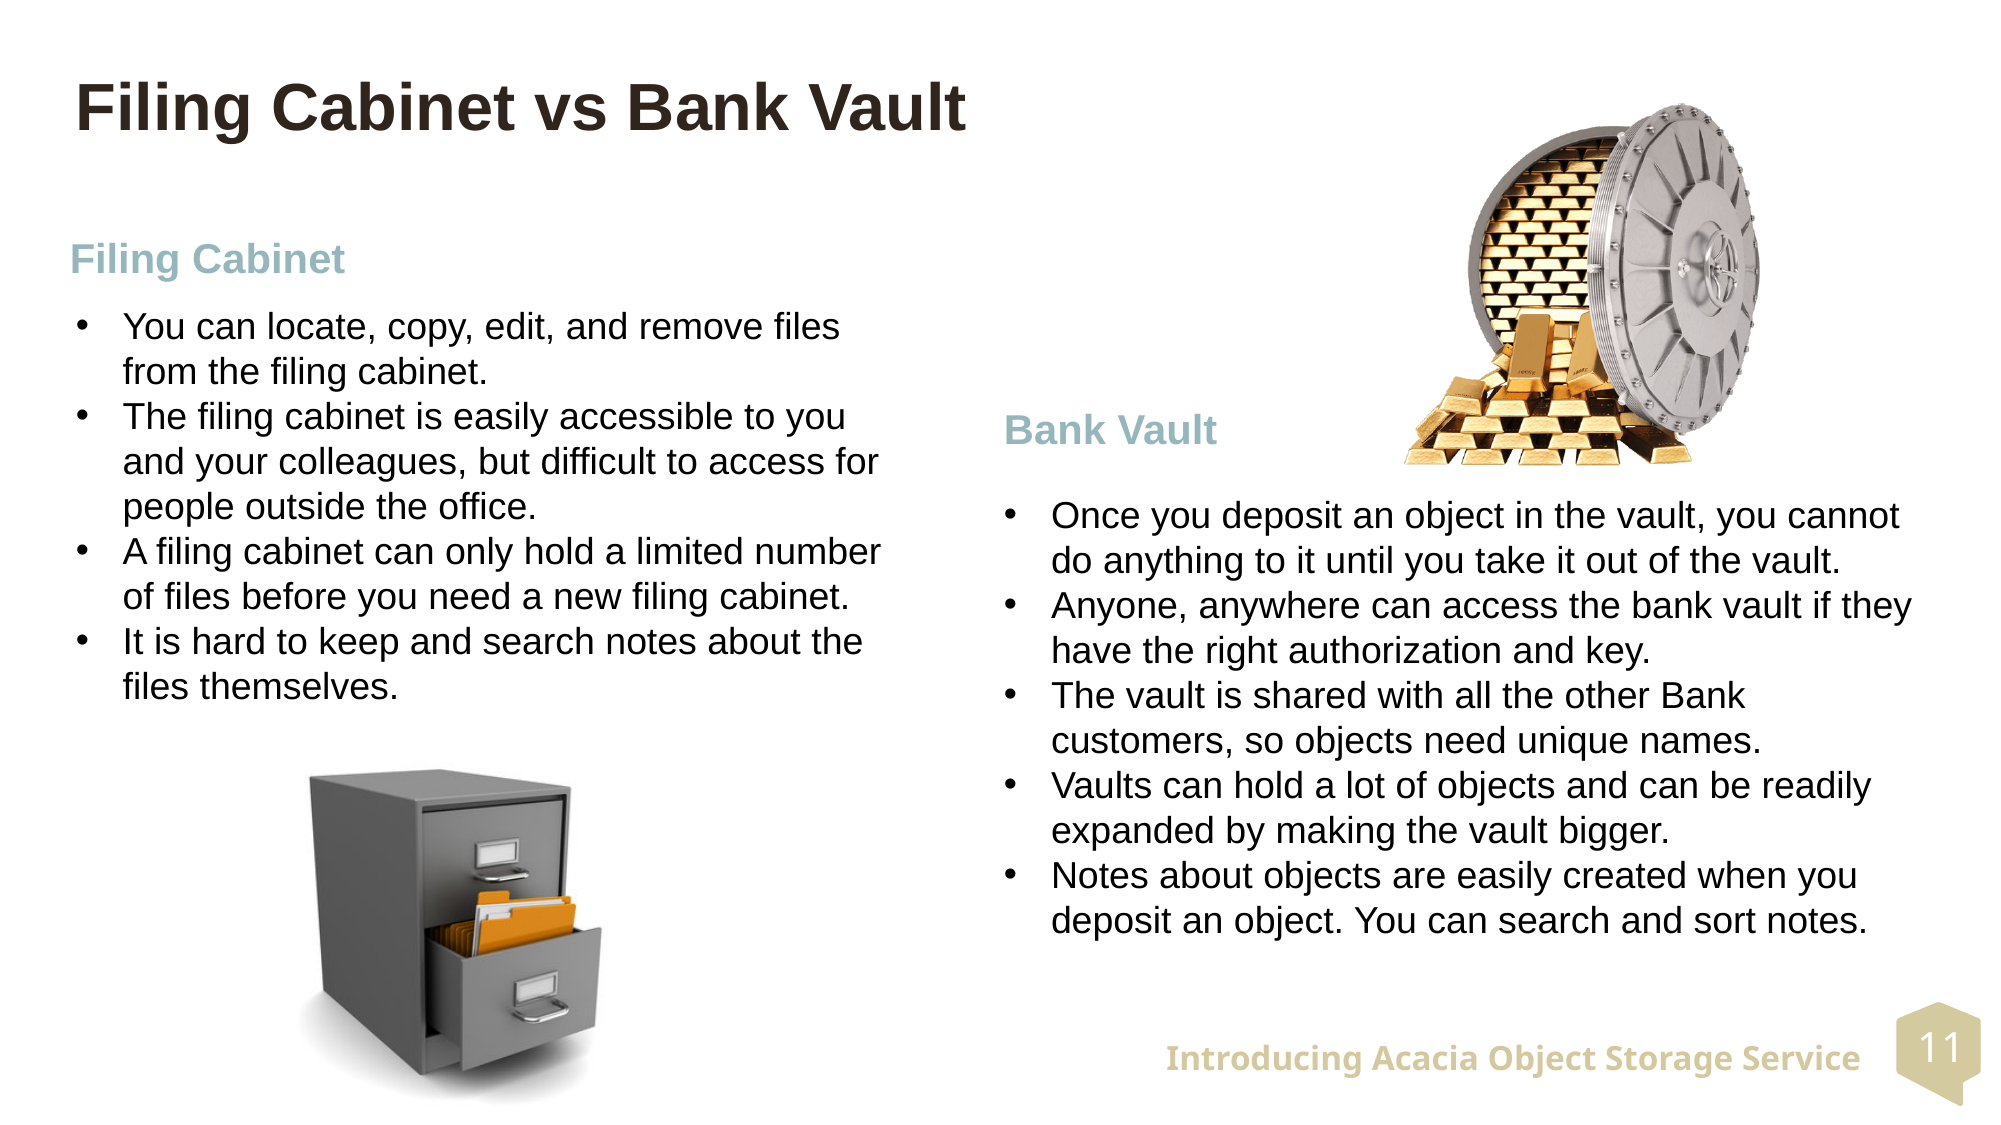

Filing Cabinet vs Bank Vault
Filing Cabinet
You can locate, copy, edit, and remove files from the filing cabinet.
The filing cabinet is easily accessible to you and your colleagues, but difficult to access for people outside the office.
A filing cabinet can only hold a limited number of files before you need a new filing cabinet.
It is hard to keep and search notes about the files themselves.
Bank Vault
Once you deposit an object in the vault, you cannot do anything to it until you take it out of the vault.
Anyone, anywhere can access the bank vault if they have the right authorization and key.
The vault is shared with all the other Bank customers, so objects need unique names.
Vaults can hold a lot of objects and can be readily expanded by making the vault bigger.
Notes about objects are easily created when you deposit an object. You can search and sort notes.
# Introducing Acacia Object Storage Service